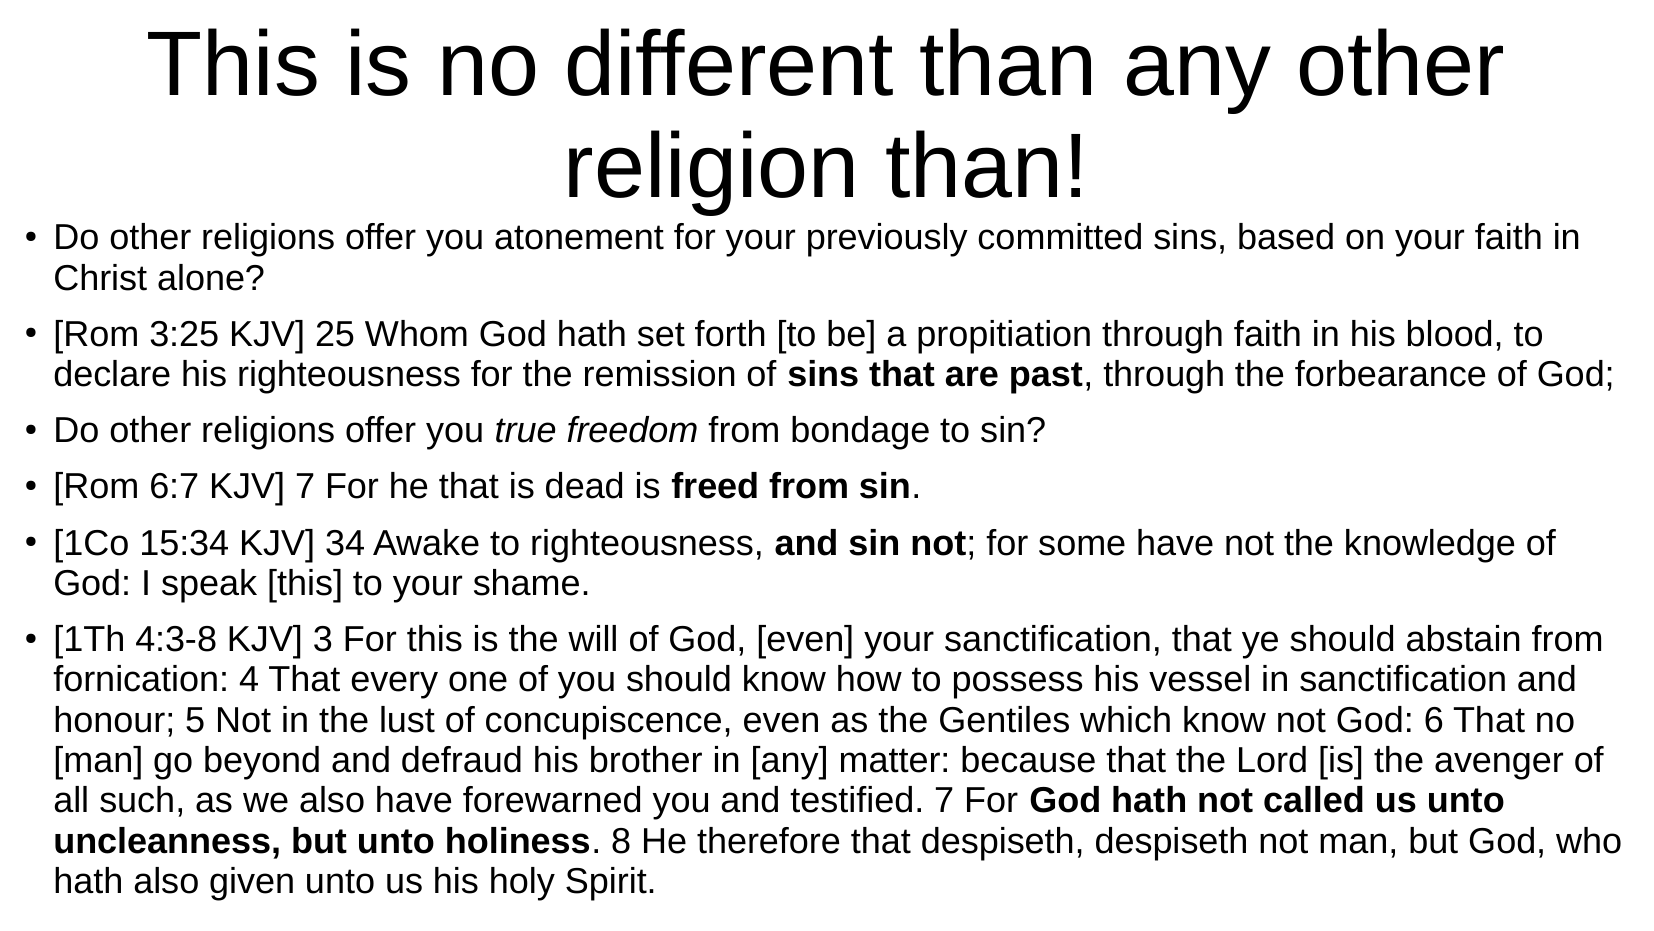

# This is no different than any other religion than!
Do other religions offer you atonement for your previously committed sins, based on your faith in Christ alone?
[Rom 3:25 KJV] 25 Whom God hath set forth [to be] a propitiation through faith in his blood, to declare his righteousness for the remission of sins that are past, through the forbearance of God;
Do other religions offer you true freedom from bondage to sin?
[Rom 6:7 KJV] 7 For he that is dead is freed from sin.
[1Co 15:34 KJV] 34 Awake to righteousness, and sin not; for some have not the knowledge of God: I speak [this] to your shame.
[1Th 4:3-8 KJV] 3 For this is the will of God, [even] your sanctification, that ye should abstain from fornication: 4 That every one of you should know how to possess his vessel in sanctification and honour; 5 Not in the lust of concupiscence, even as the Gentiles which know not God: 6 That no [man] go beyond and defraud his brother in [any] matter: because that the Lord [is] the avenger of all such, as we also have forewarned you and testified. 7 For God hath not called us unto uncleanness, but unto holiness. 8 He therefore that despiseth, despiseth not man, but God, who hath also given unto us his holy Spirit.